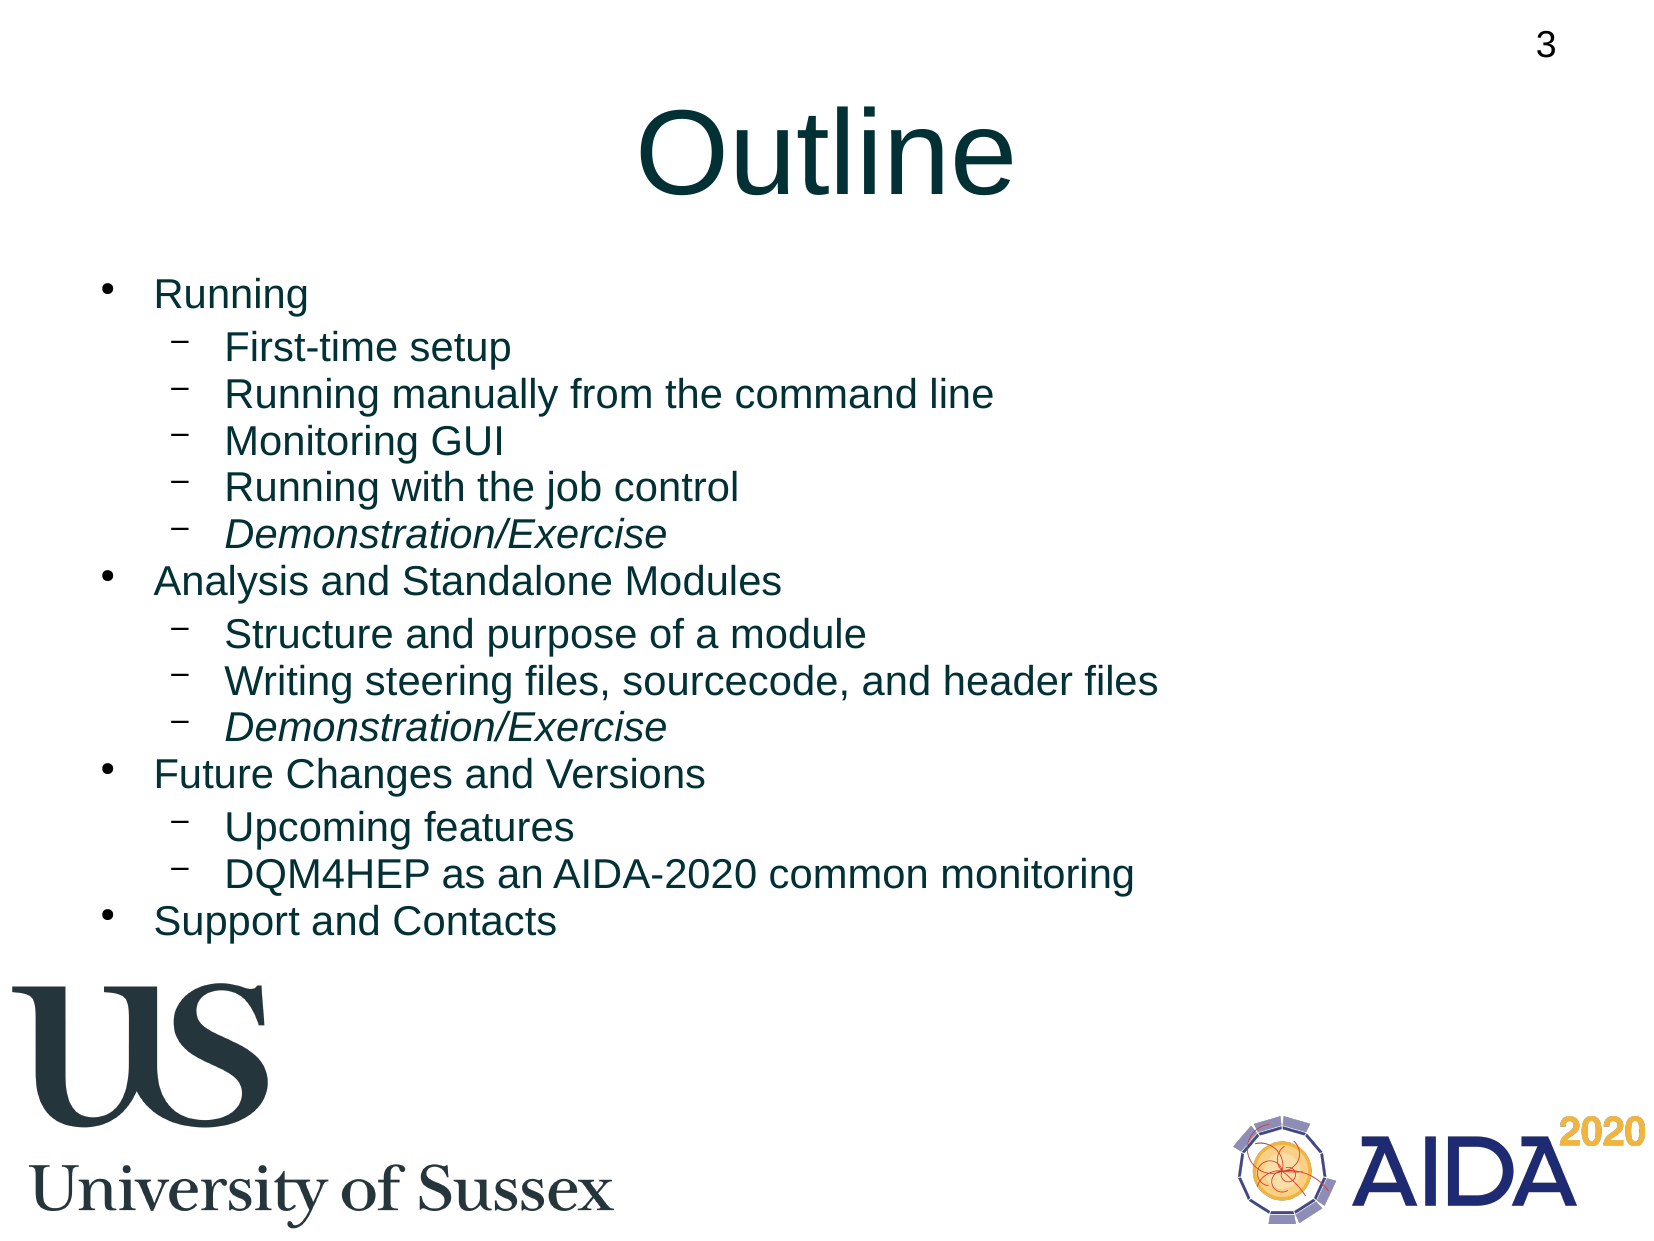

# Outline
Running
First-time setup
Running manually from the command line
Monitoring GUI
Running with the job control
Demonstration/Exercise
Analysis and Standalone Modules
Structure and purpose of a module
Writing steering files, sourcecode, and header files
Demonstration/Exercise
Future Changes and Versions
Upcoming features
DQM4HEP as an AIDA-2020 common monitoring
Support and Contacts